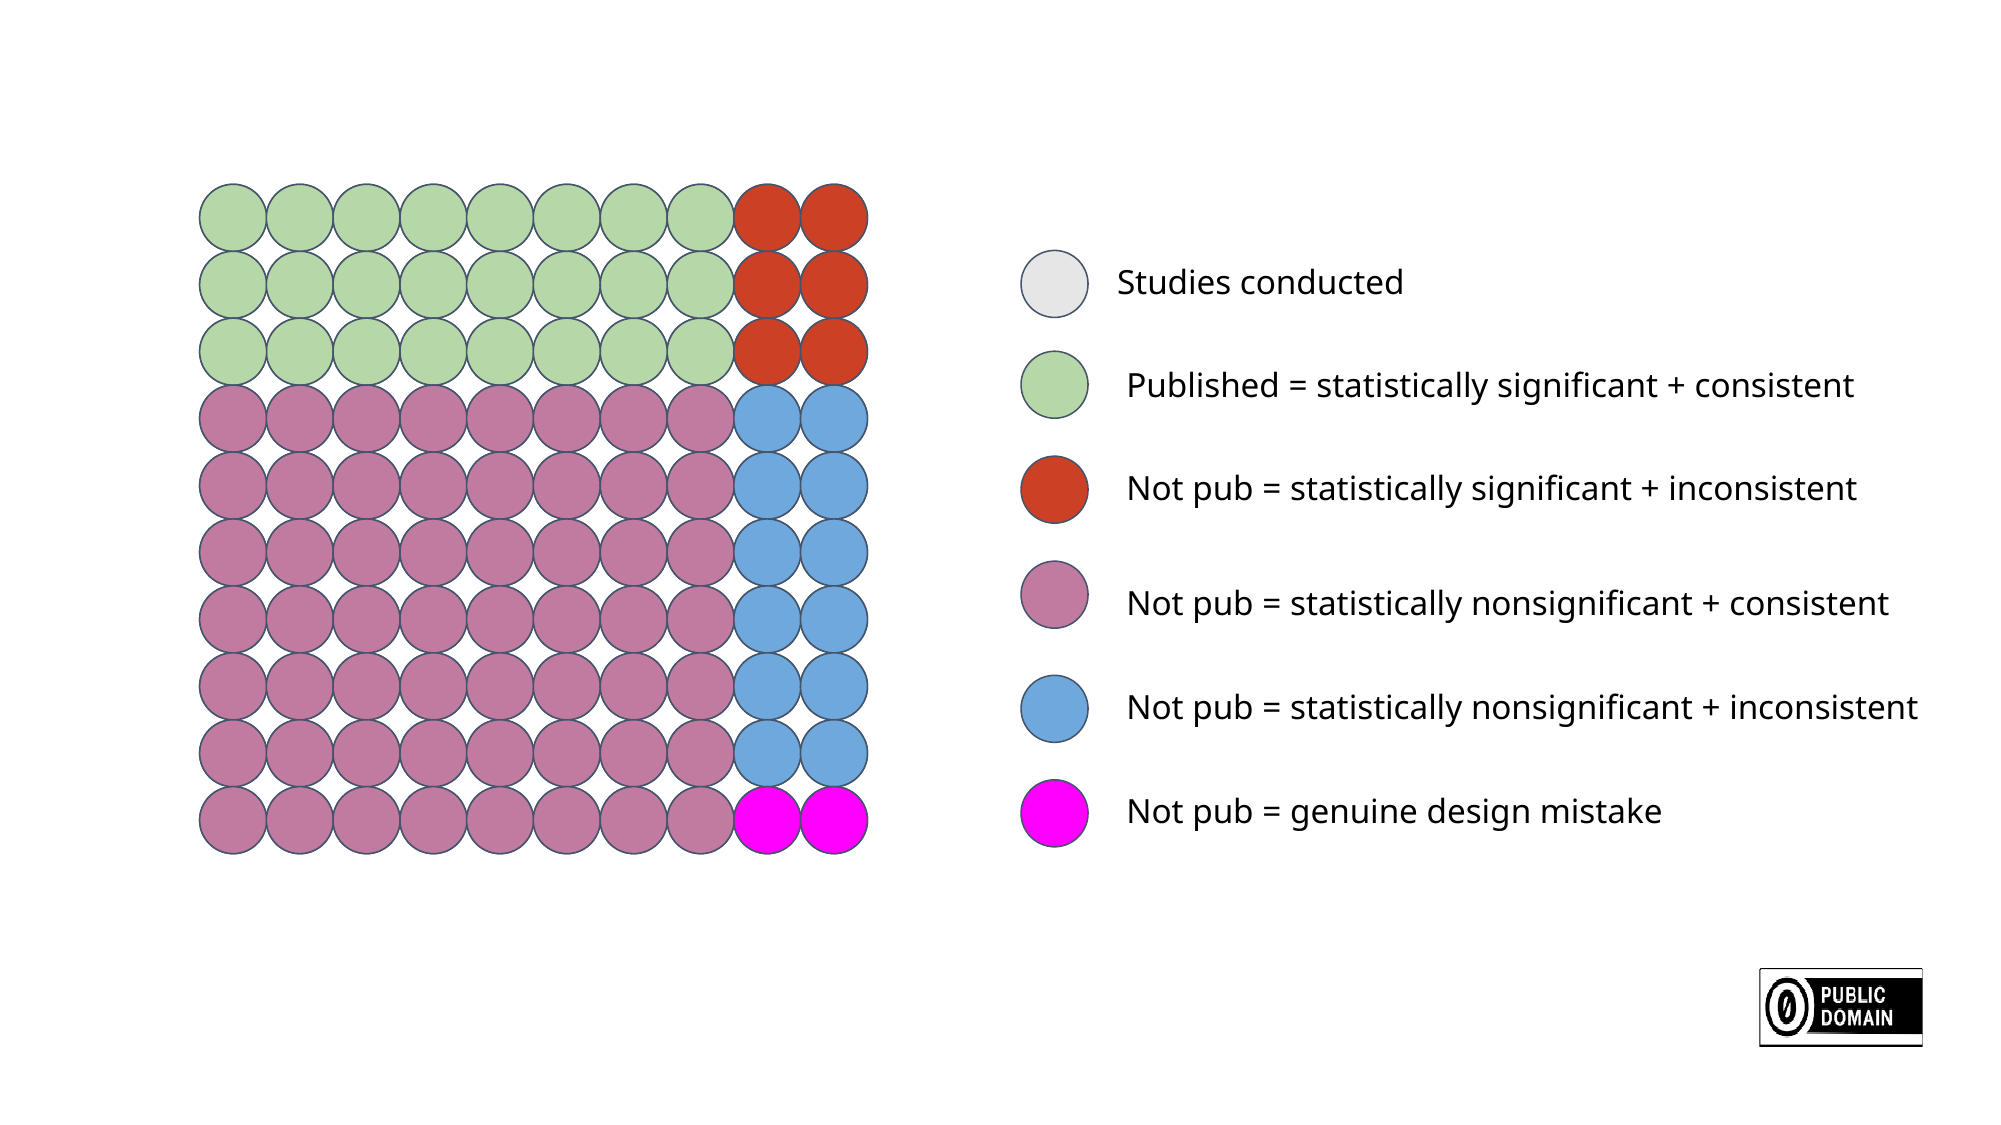

Studies conducted
Published = statistically significant + consistent
Not pub = statistically significant + inconsistent
Not pub = statistically nonsignificant + consistent
Not pub = statistically nonsignificant + inconsistent
Not pub = genuine design mistake